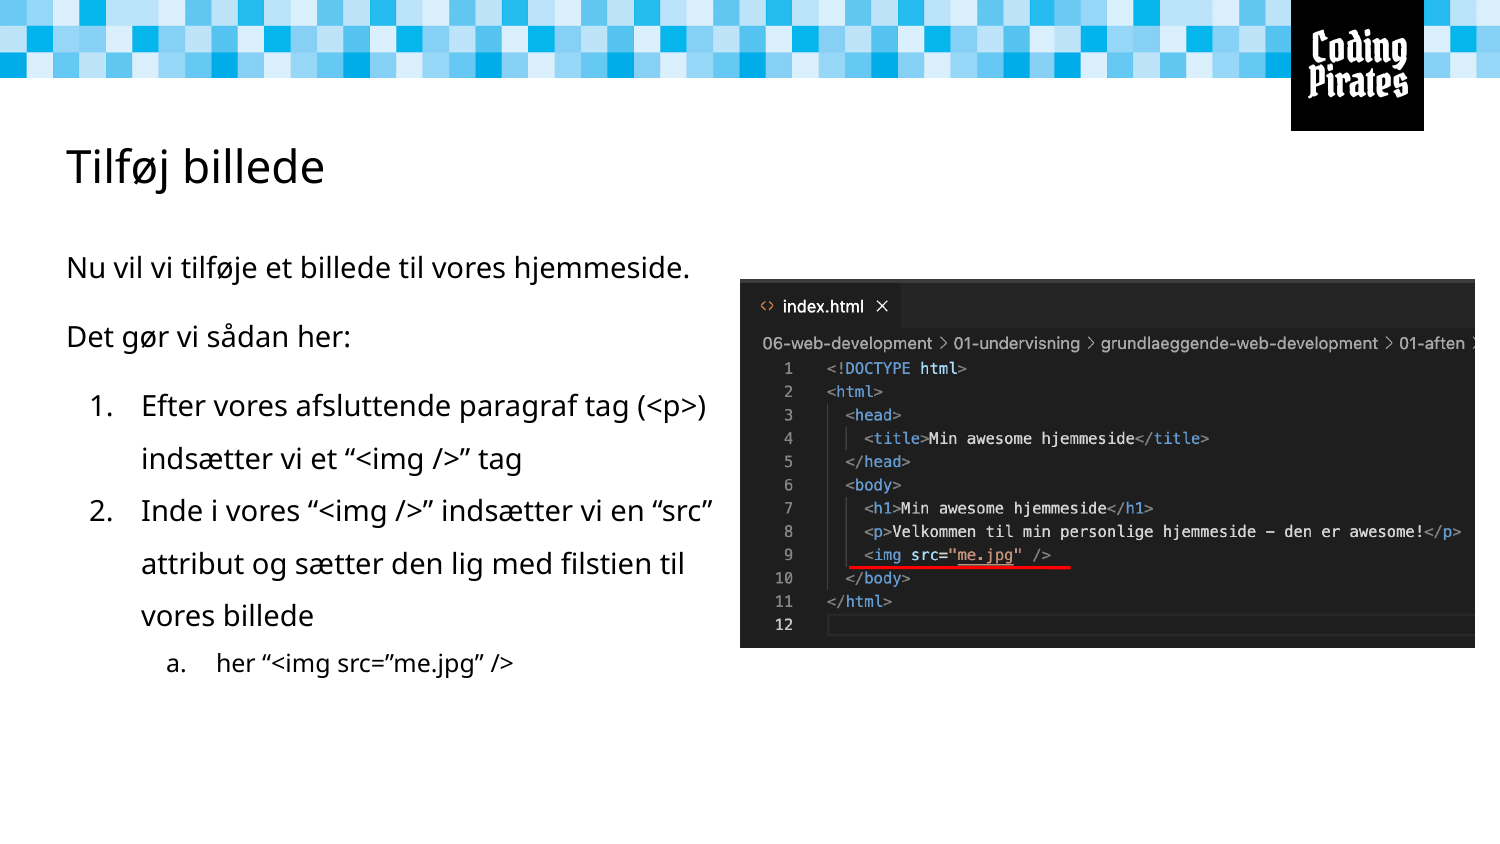

# Tilføj billede
Nu vil vi tilføje et billede til vores hjemmeside.
Det gør vi sådan her:
Efter vores afsluttende paragraf tag (<p>) indsætter vi et “<img />” tag
Inde i vores “<img />” indsætter vi en “src” attribut og sætter den lig med filstien til vores billede
her “<img src=”me.jpg” />